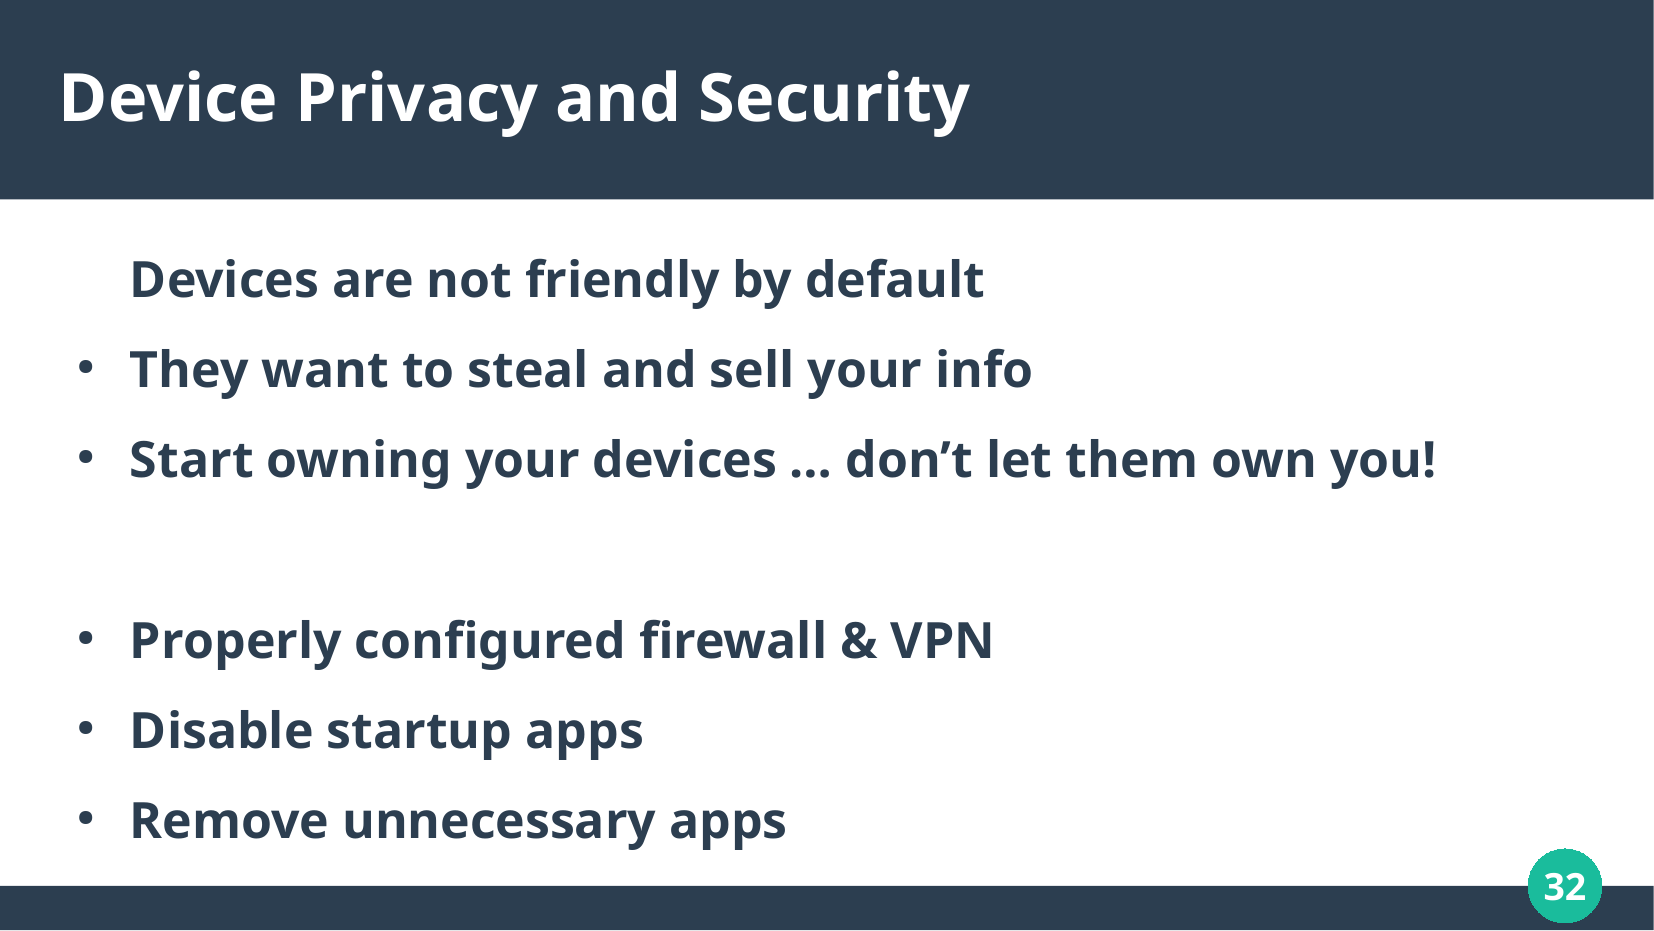

# Device Privacy and Security
Devices are not friendly by default
They want to steal and sell your info
Start owning your devices … don’t let them own you!
Properly configured firewall & VPN
Disable startup apps
Remove unnecessary apps
32